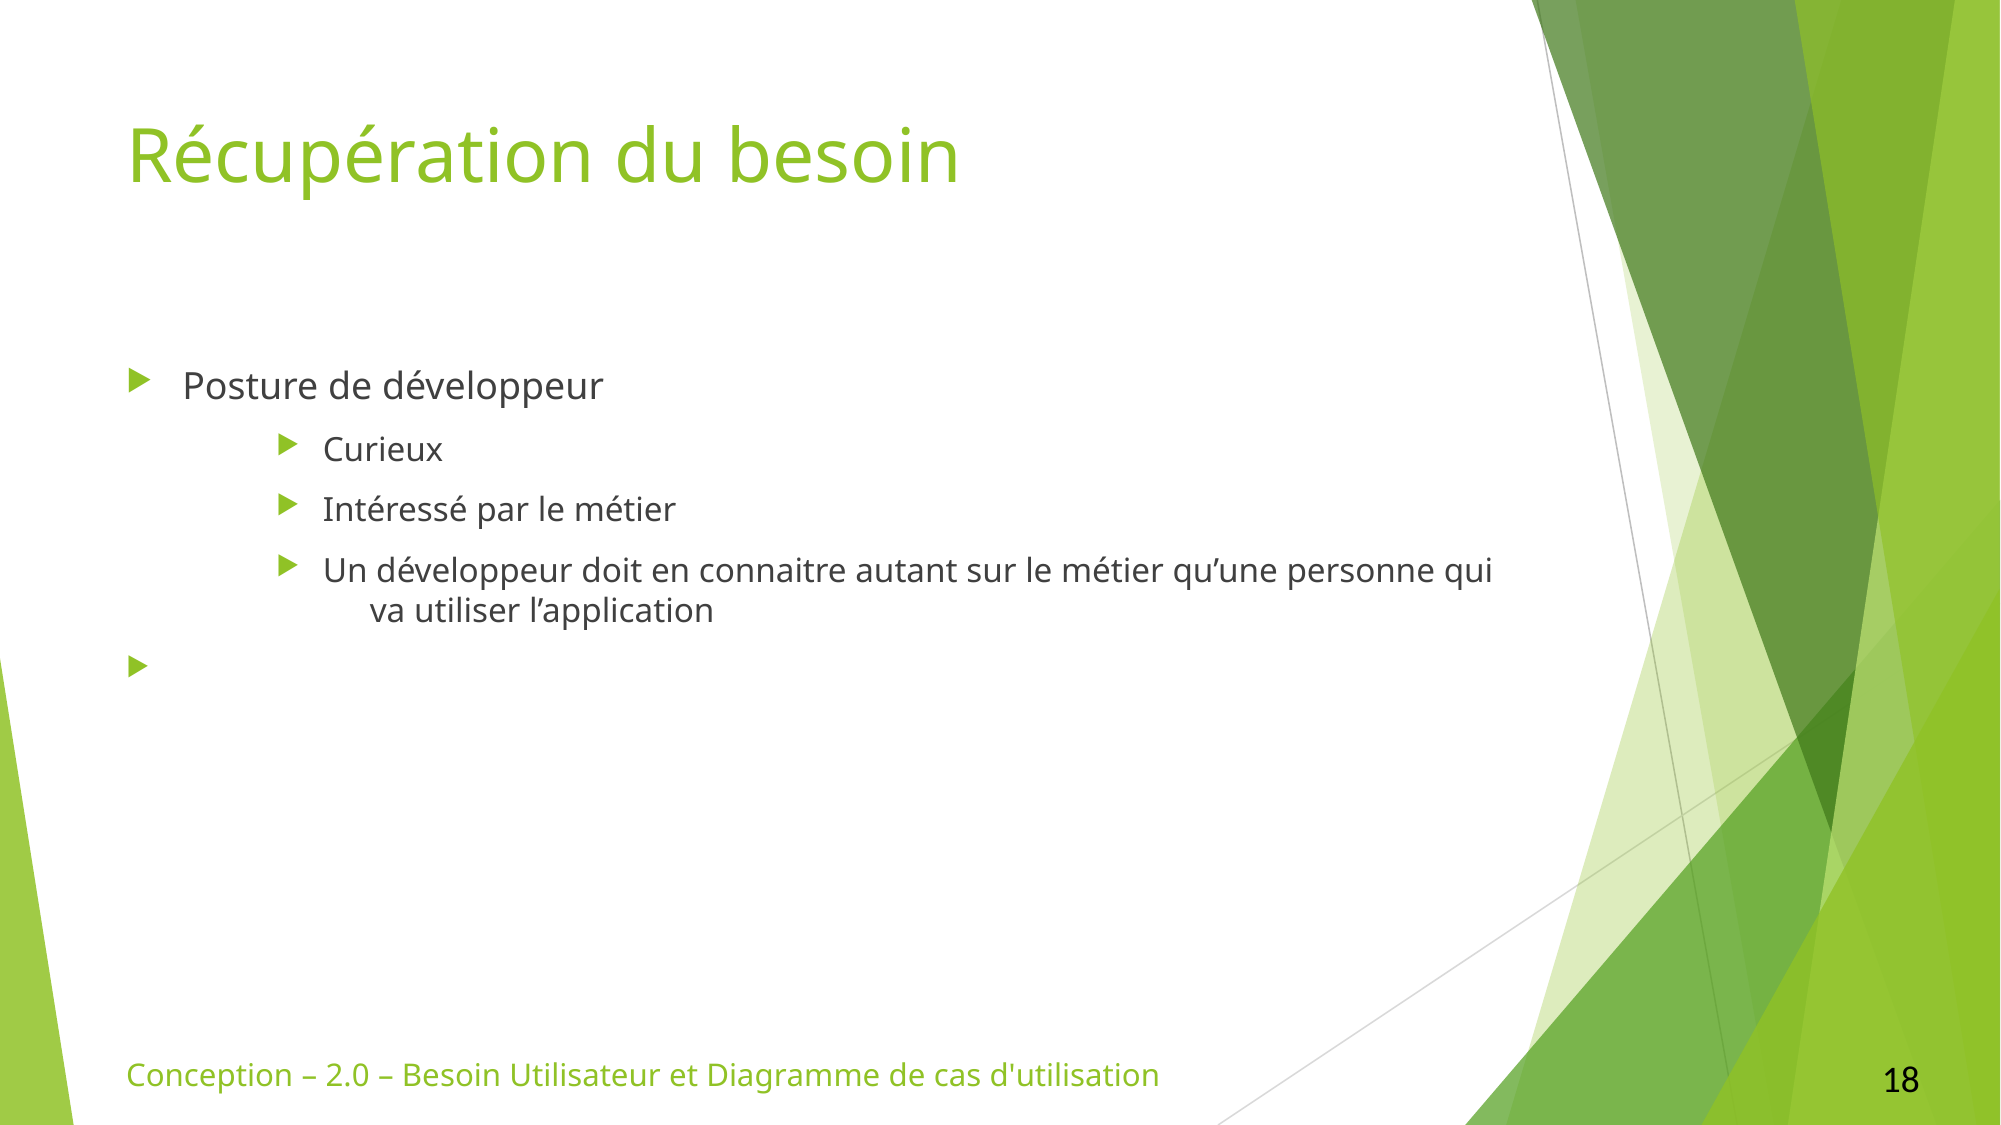

# Récupération du besoin
Posture de développeur
Curieux
Intéressé par le métier
Un développeur doit en connaitre autant sur le métier qu’une personne qui va utiliser l’application
Conception – 2.0 – Besoin Utilisateur et Diagramme de cas d'utilisation